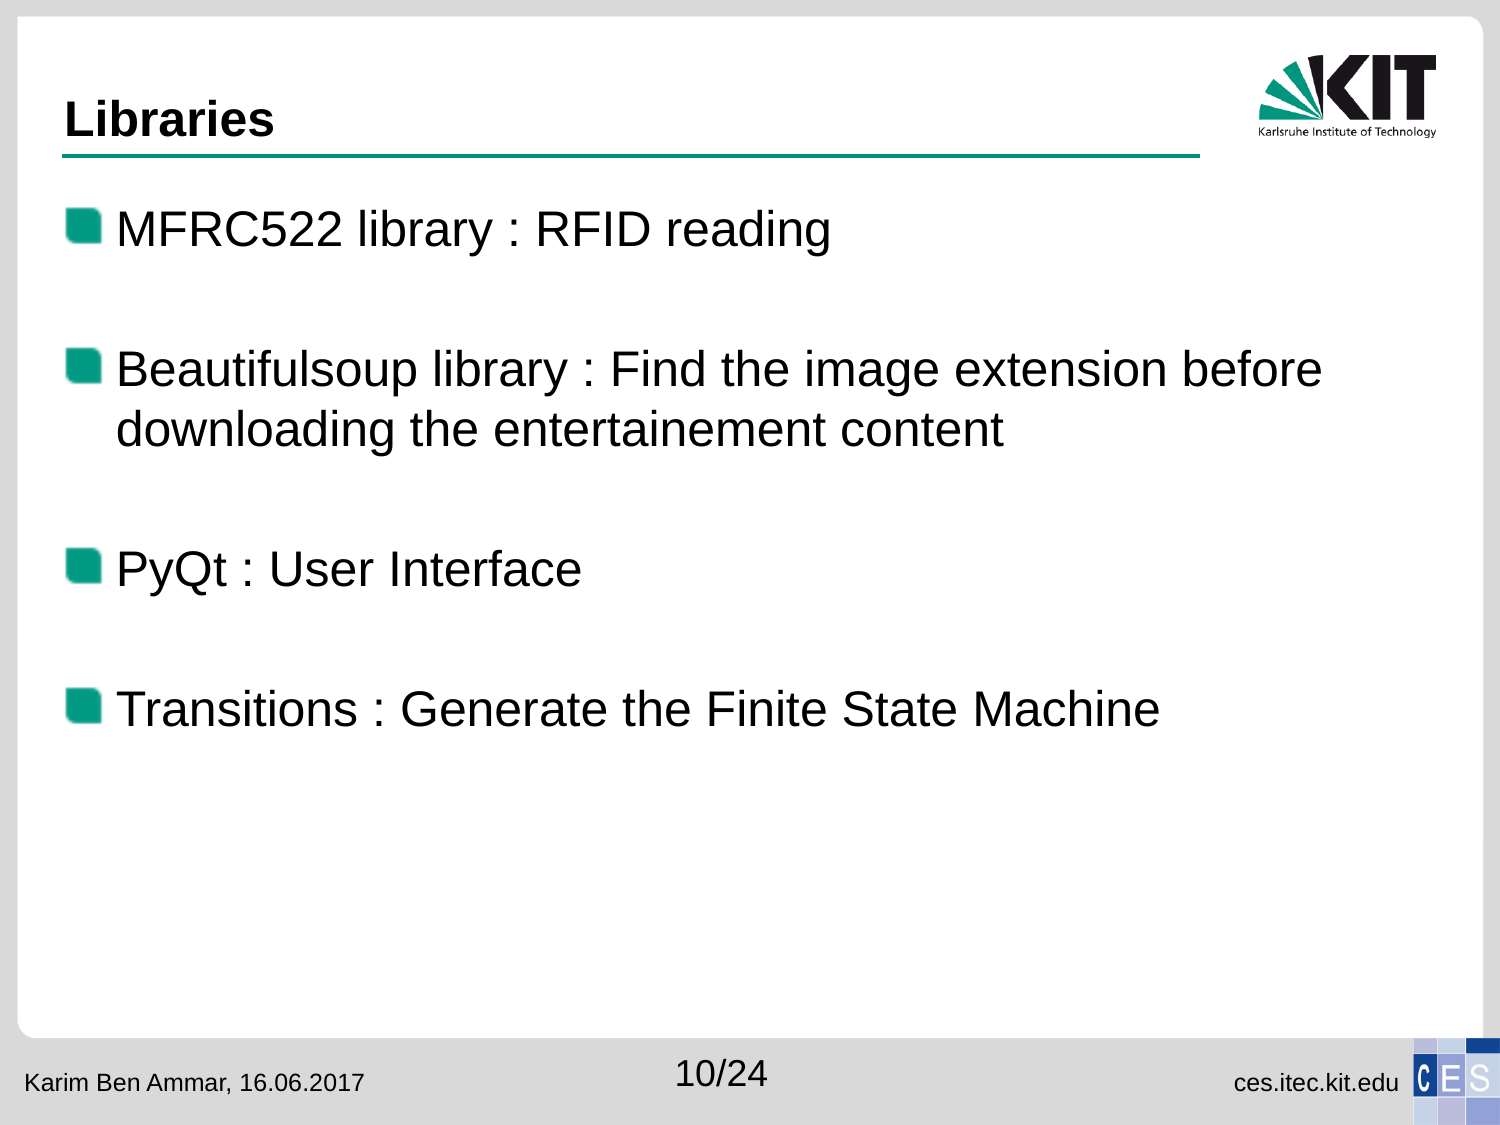

# Libraries
MFRC522 library : RFID reading
Beautifulsoup library : Find the image extension before downloading the entertainement content
PyQt : User Interface
Transitions : Generate the Finite State Machine
10/24